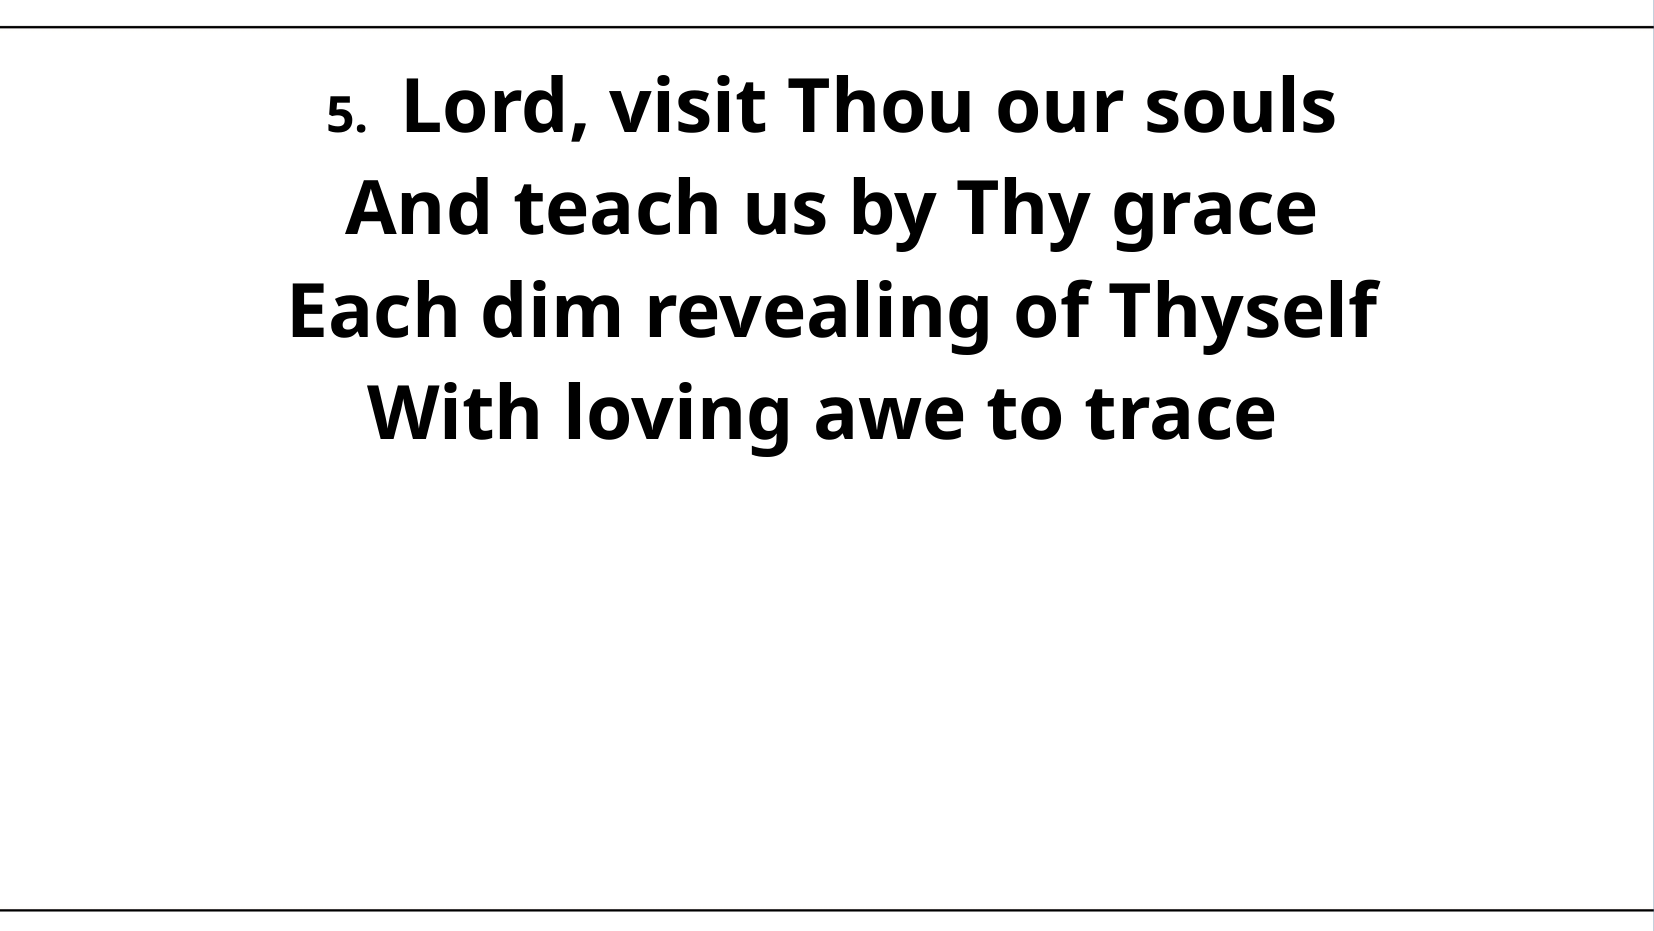

5.	Lord, visit Thou our souls
And teach us by Thy grace
Each dim revealing of Thyself
With loving awe to trace